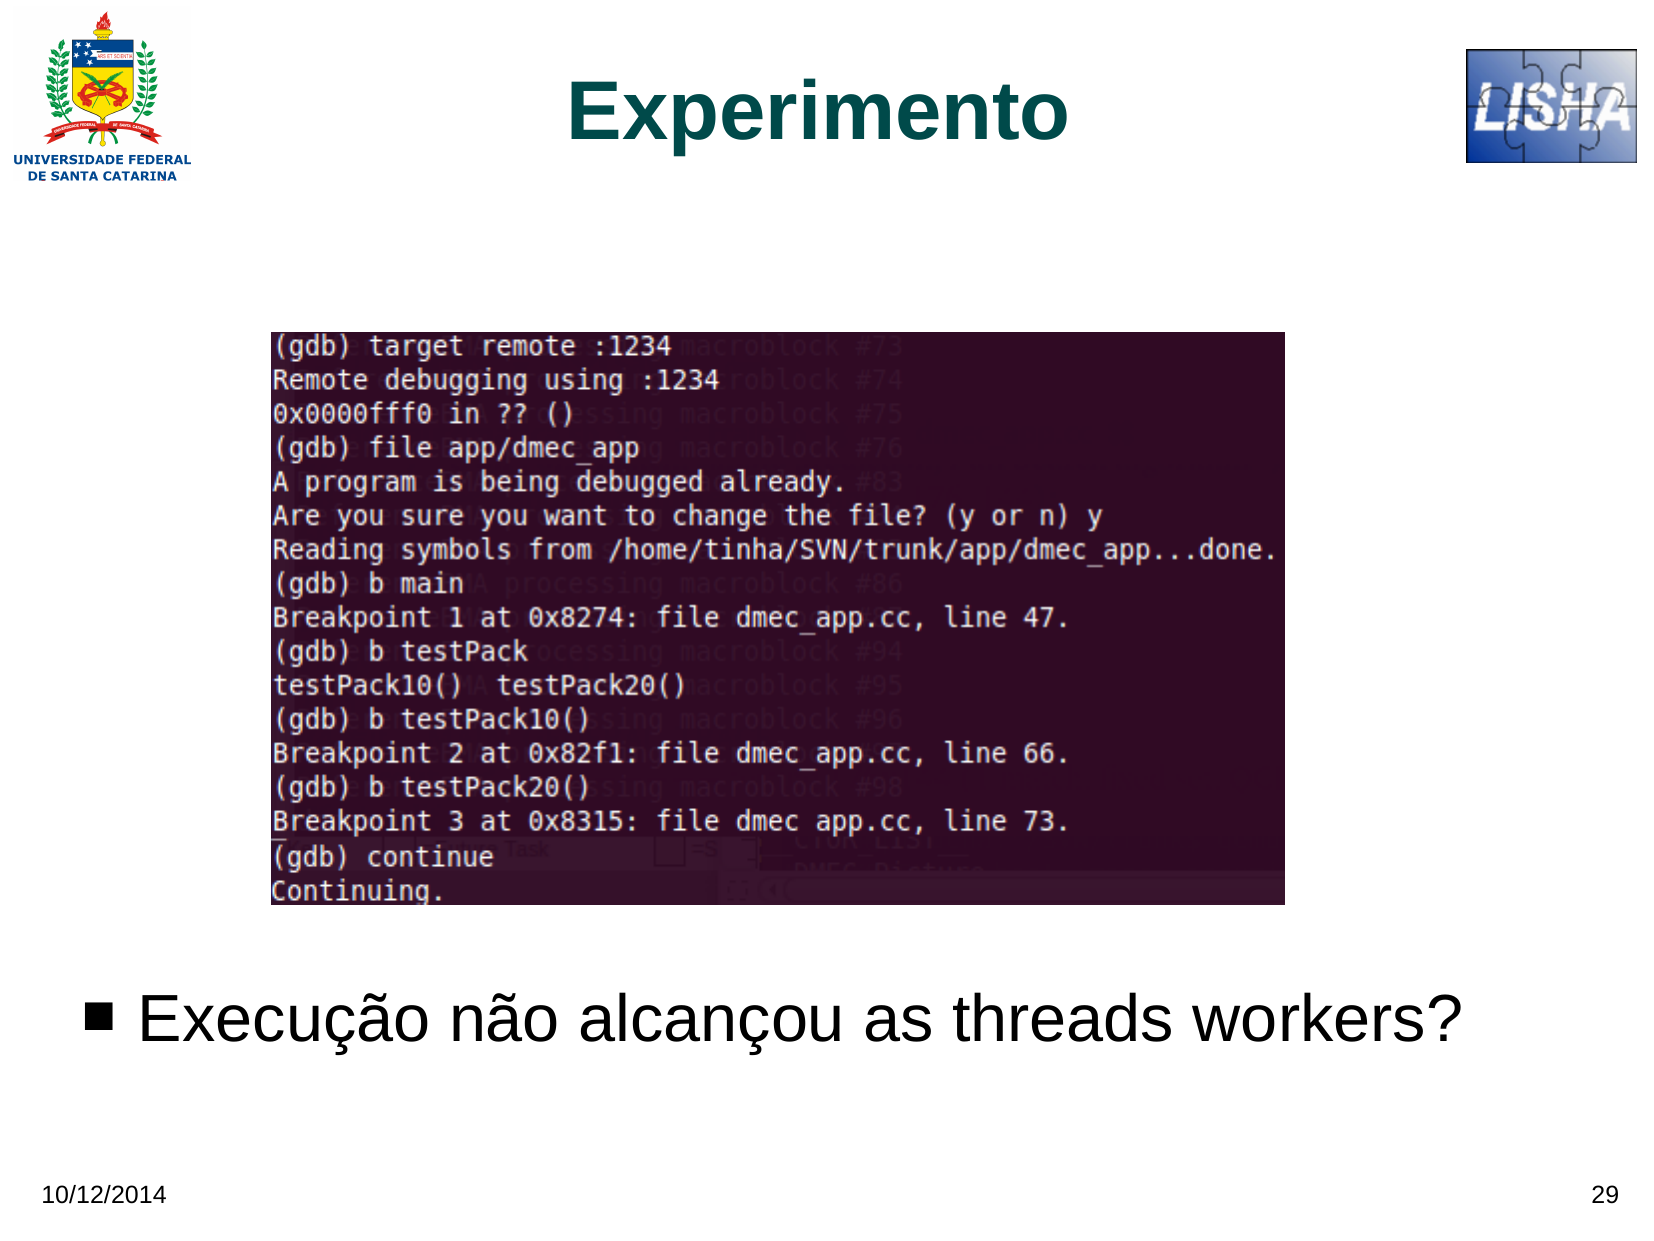

# Experimento
Execução não alcançou as threads workers?